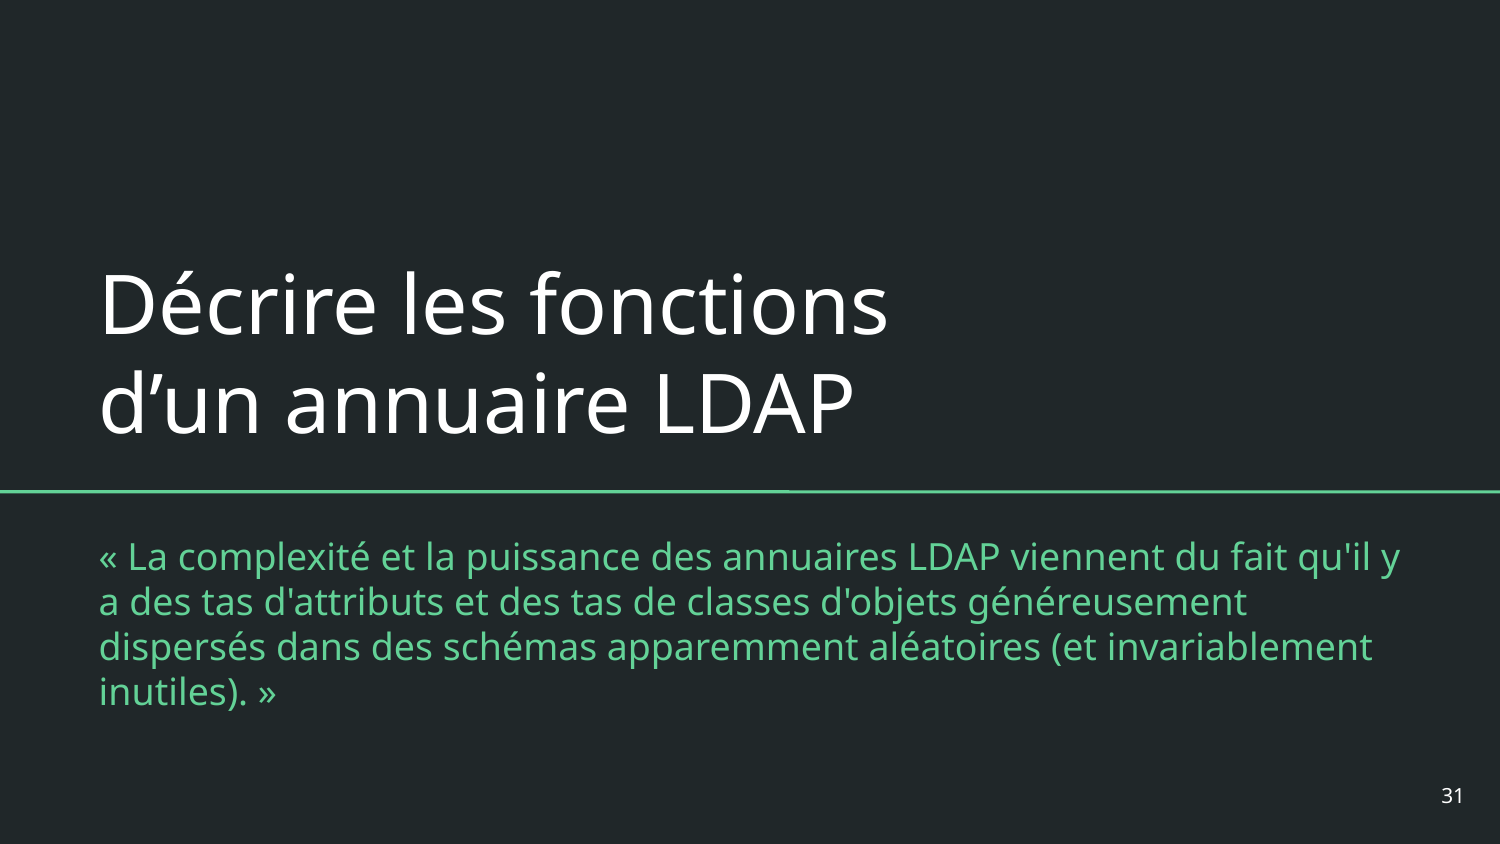

# Décrire les fonctions d’un annuaire LDAP
« La complexité et la puissance des annuaires LDAP viennent du fait qu'il y a des tas d'attributs et des tas de classes d'objets généreusement dispersés dans des schémas apparemment aléatoires (et invariablement inutiles). »